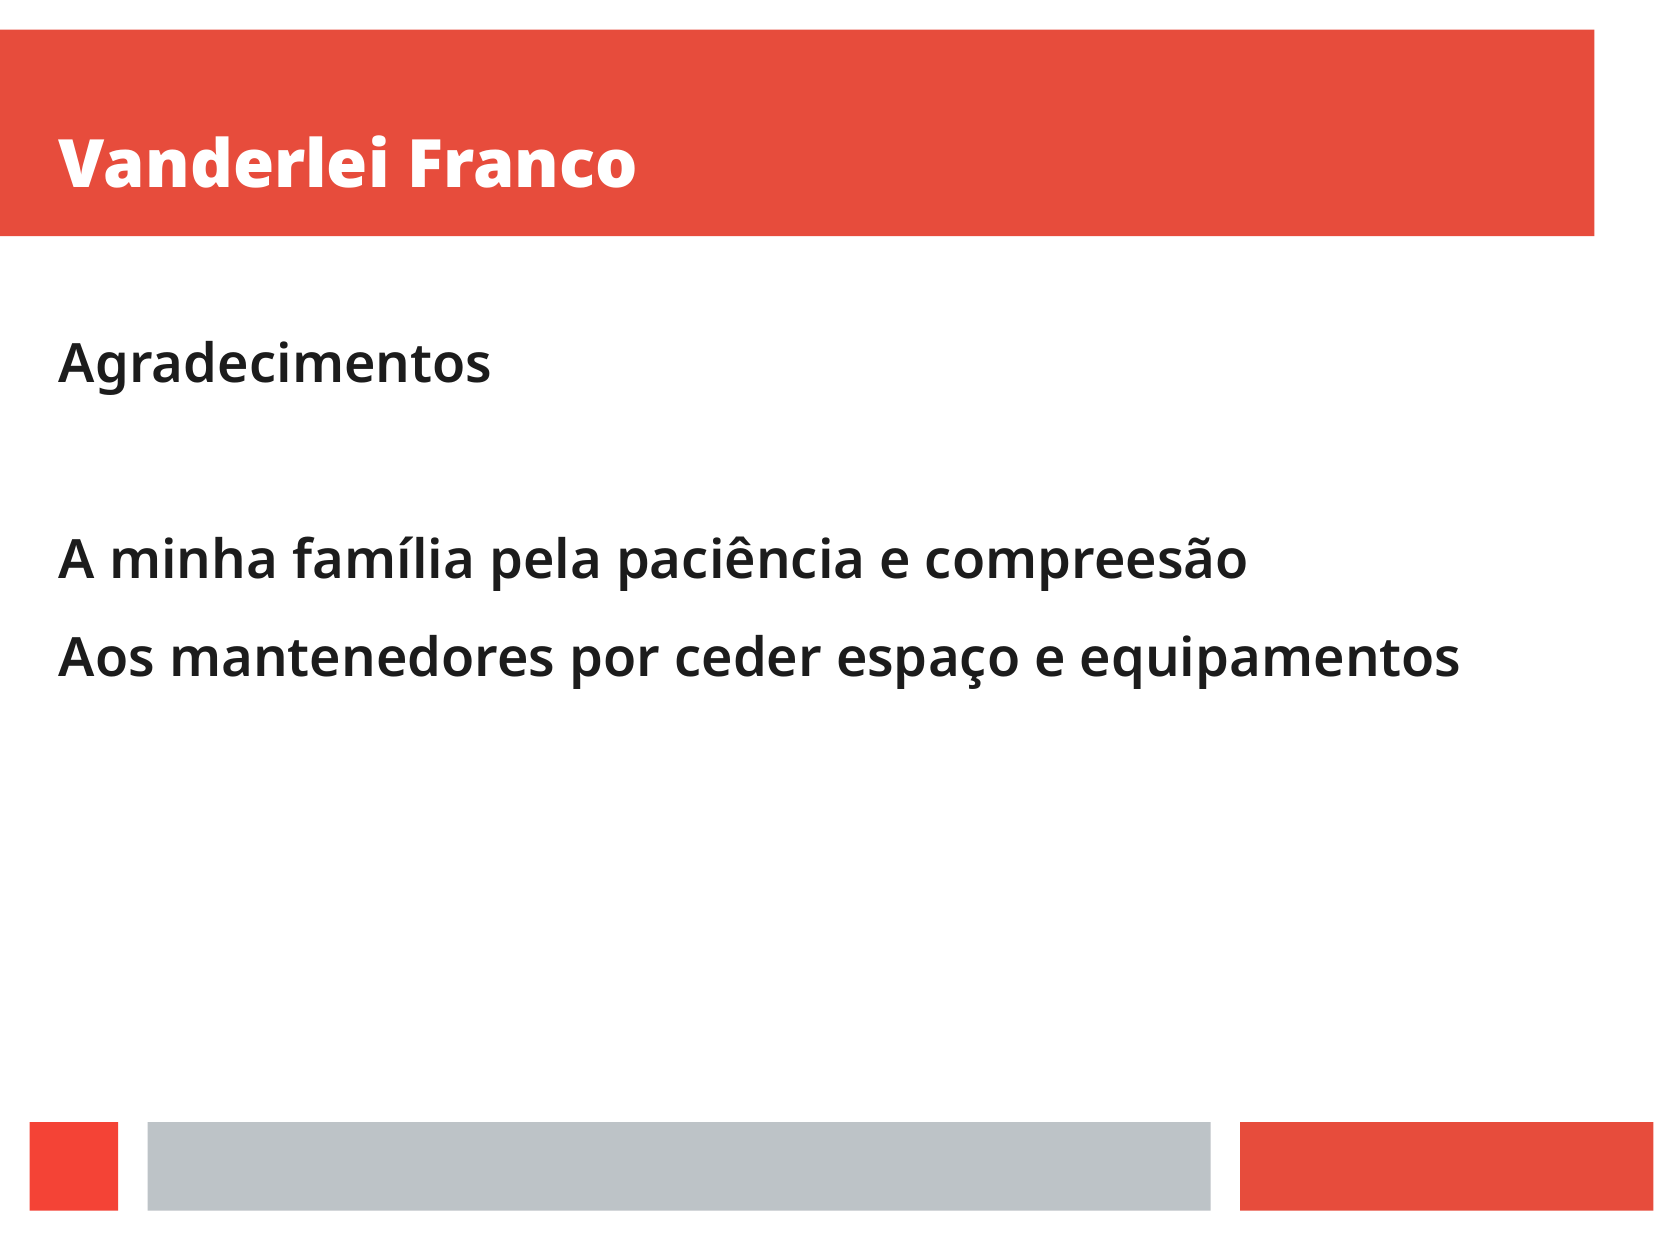

# Vanderlei Franco
Agradecimentos
A minha família pela paciência e compreesão
Aos mantenedores por ceder espaço e equipamentos